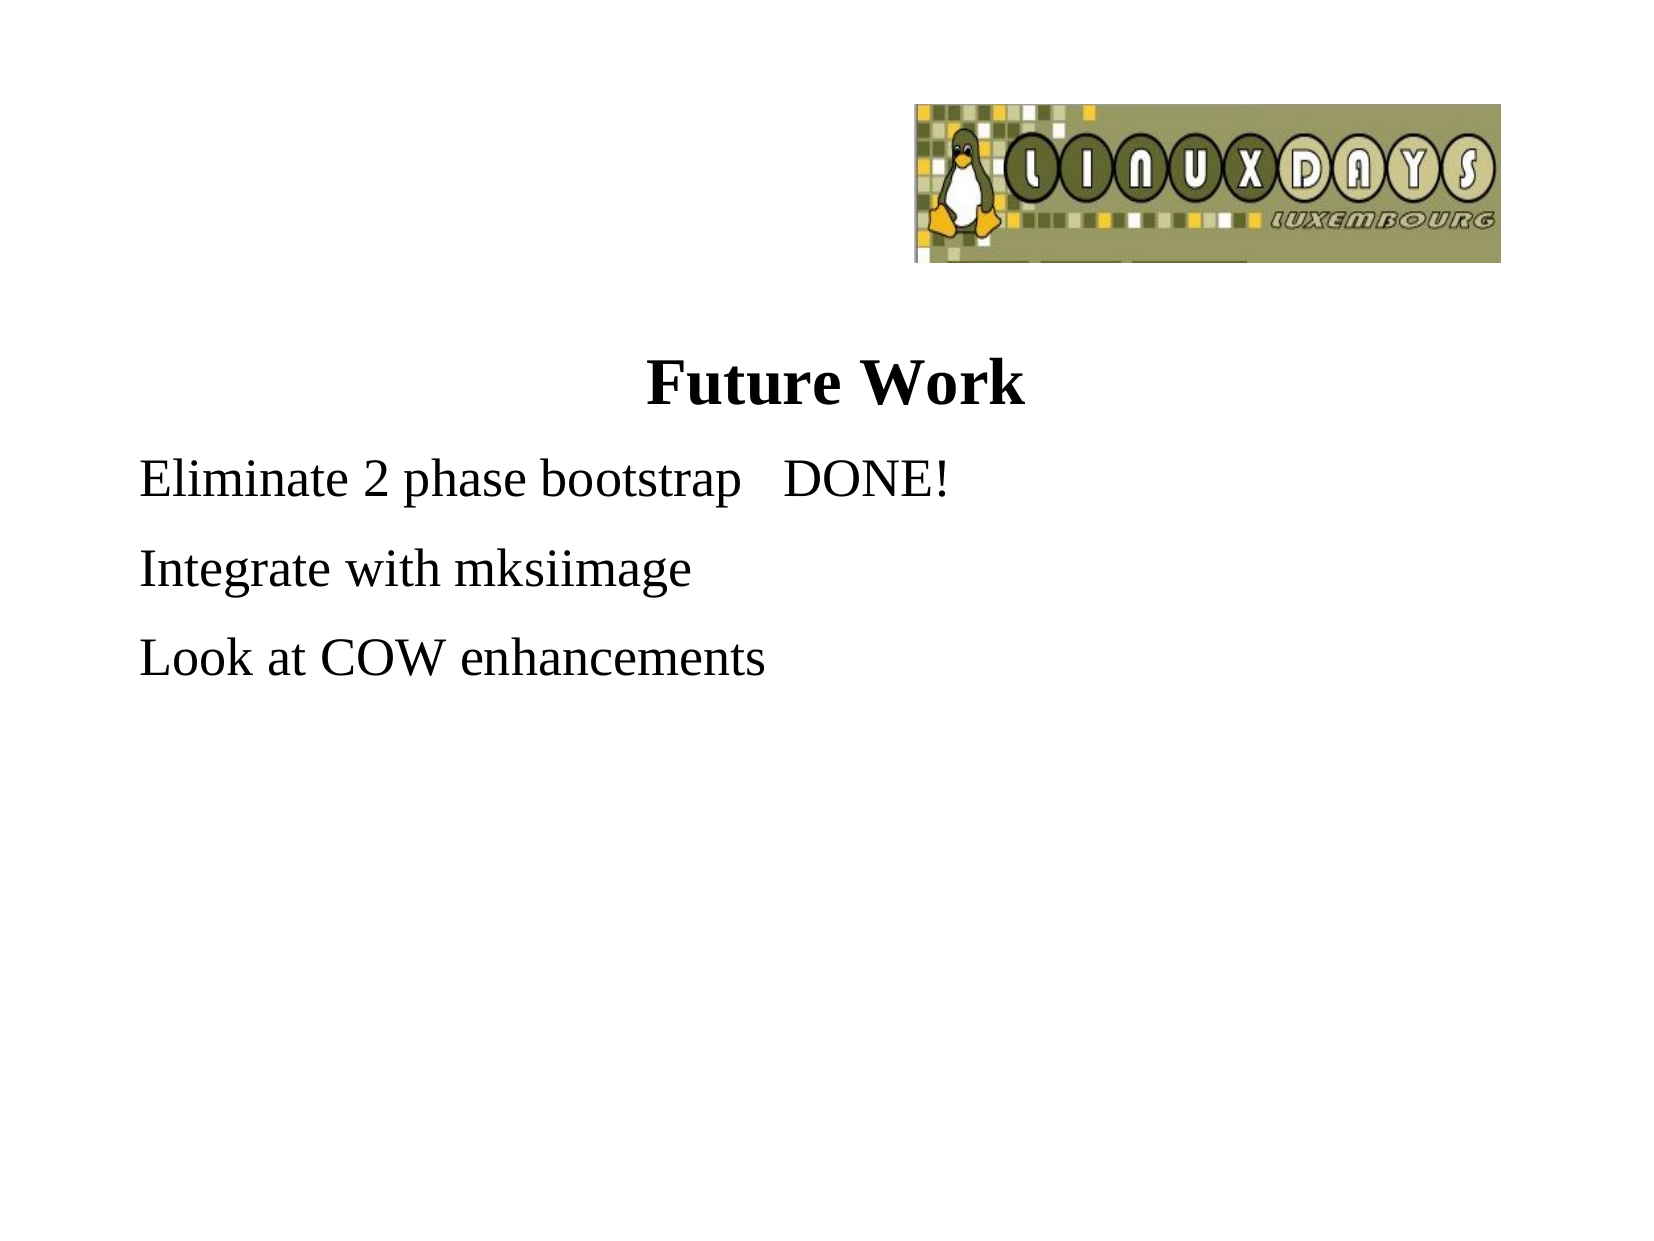

#
Future Work
Eliminate 2 phase bootstrap DONE!
Integrate with mksiimage
Look at COW enhancements